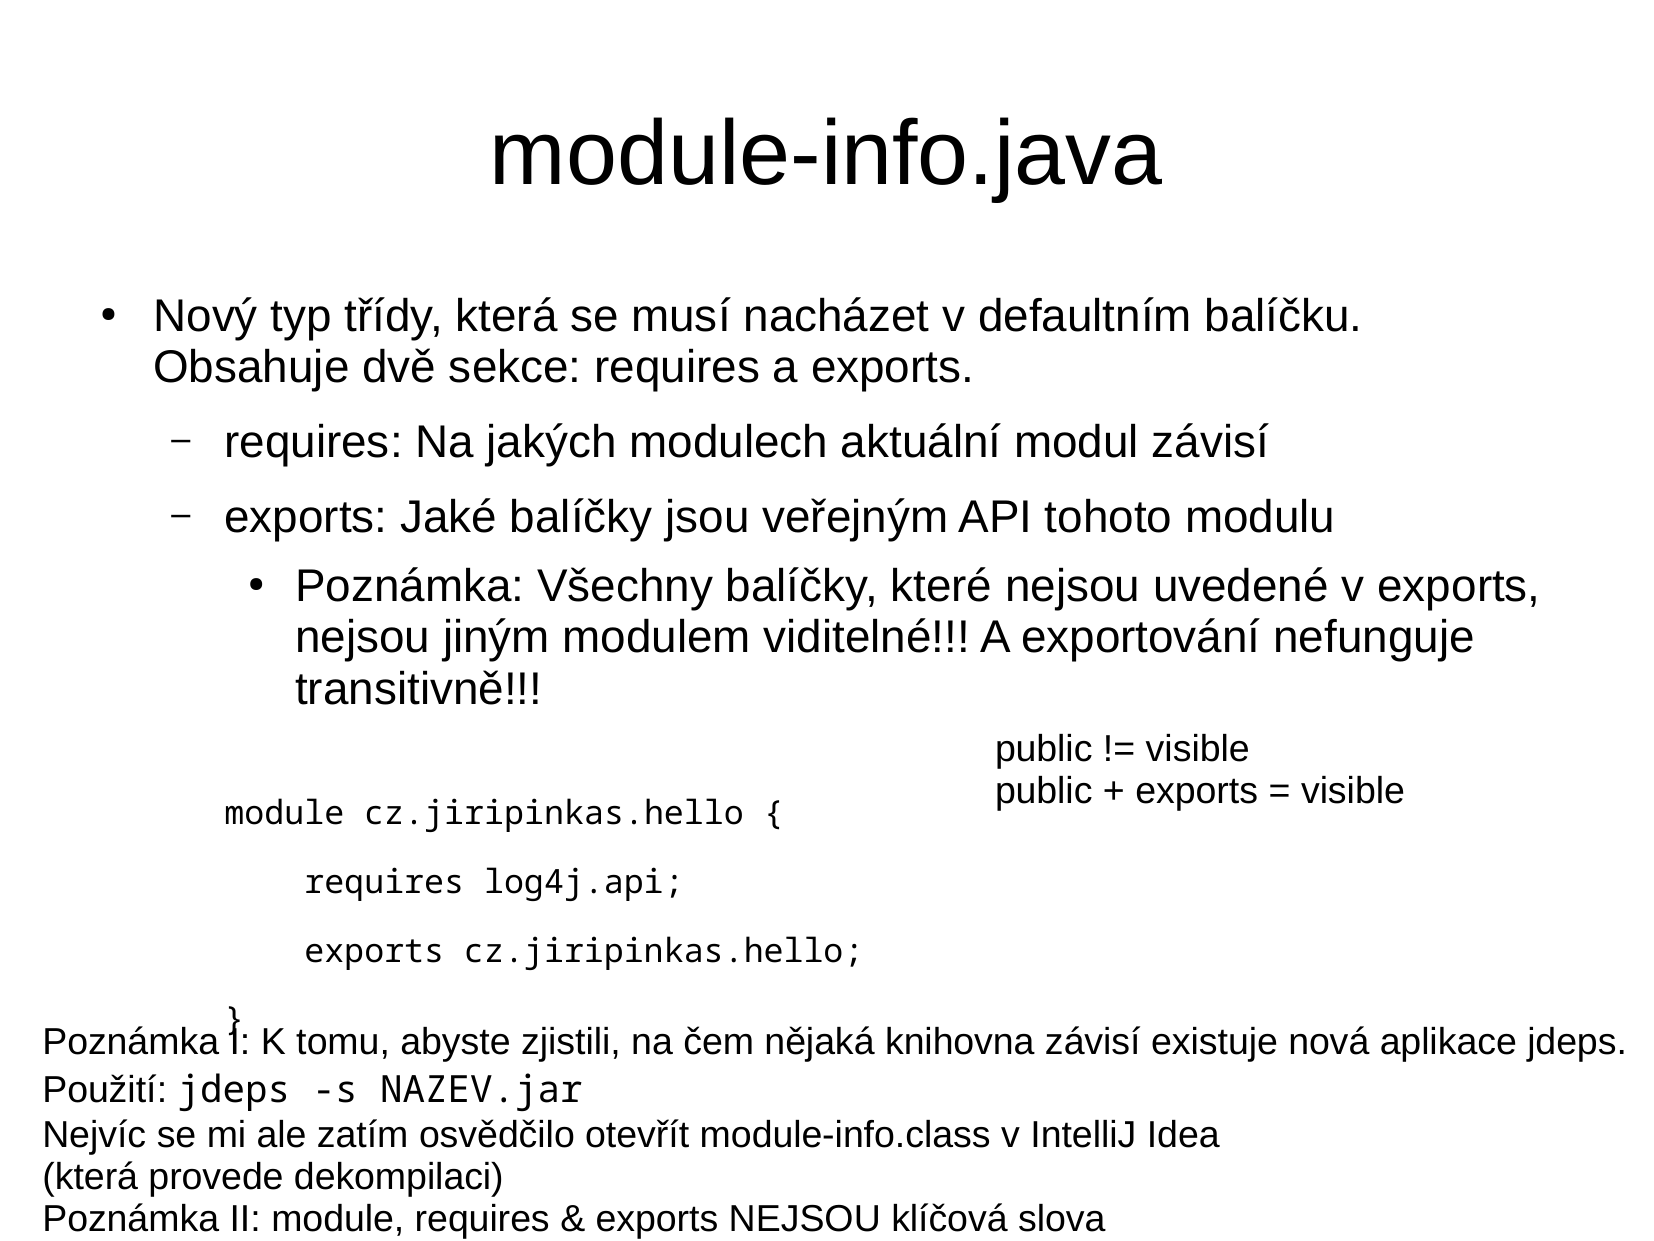

# module-info.java
Nový typ třídy, která se musí nacházet v defaultním balíčku. Obsahuje dvě sekce: requires a exports.
requires: Na jakých modulech aktuální modul závisí
exports: Jaké balíčky jsou veřejným API tohoto modulu
Poznámka: Všechny balíčky, které nejsou uvedené v exports, nejsou jiným modulem viditelné!!! A exportování nefunguje transitivně!!!
module cz.jiripinkas.hello {
 requires log4j.api;
 exports cz.jiripinkas.hello;
}
public != visible
public + exports = visible
Poznámka I: K tomu, abyste zjistili, na čem nějaká knihovna závisí existuje nová aplikace jdeps.
Použití: jdeps -s NAZEV.jar
Nejvíc se mi ale zatím osvědčilo otevřít module-info.class v IntelliJ Idea
(která provede dekompilaci)
Poznámka II: module, requires & exports NEJSOU klíčová slova